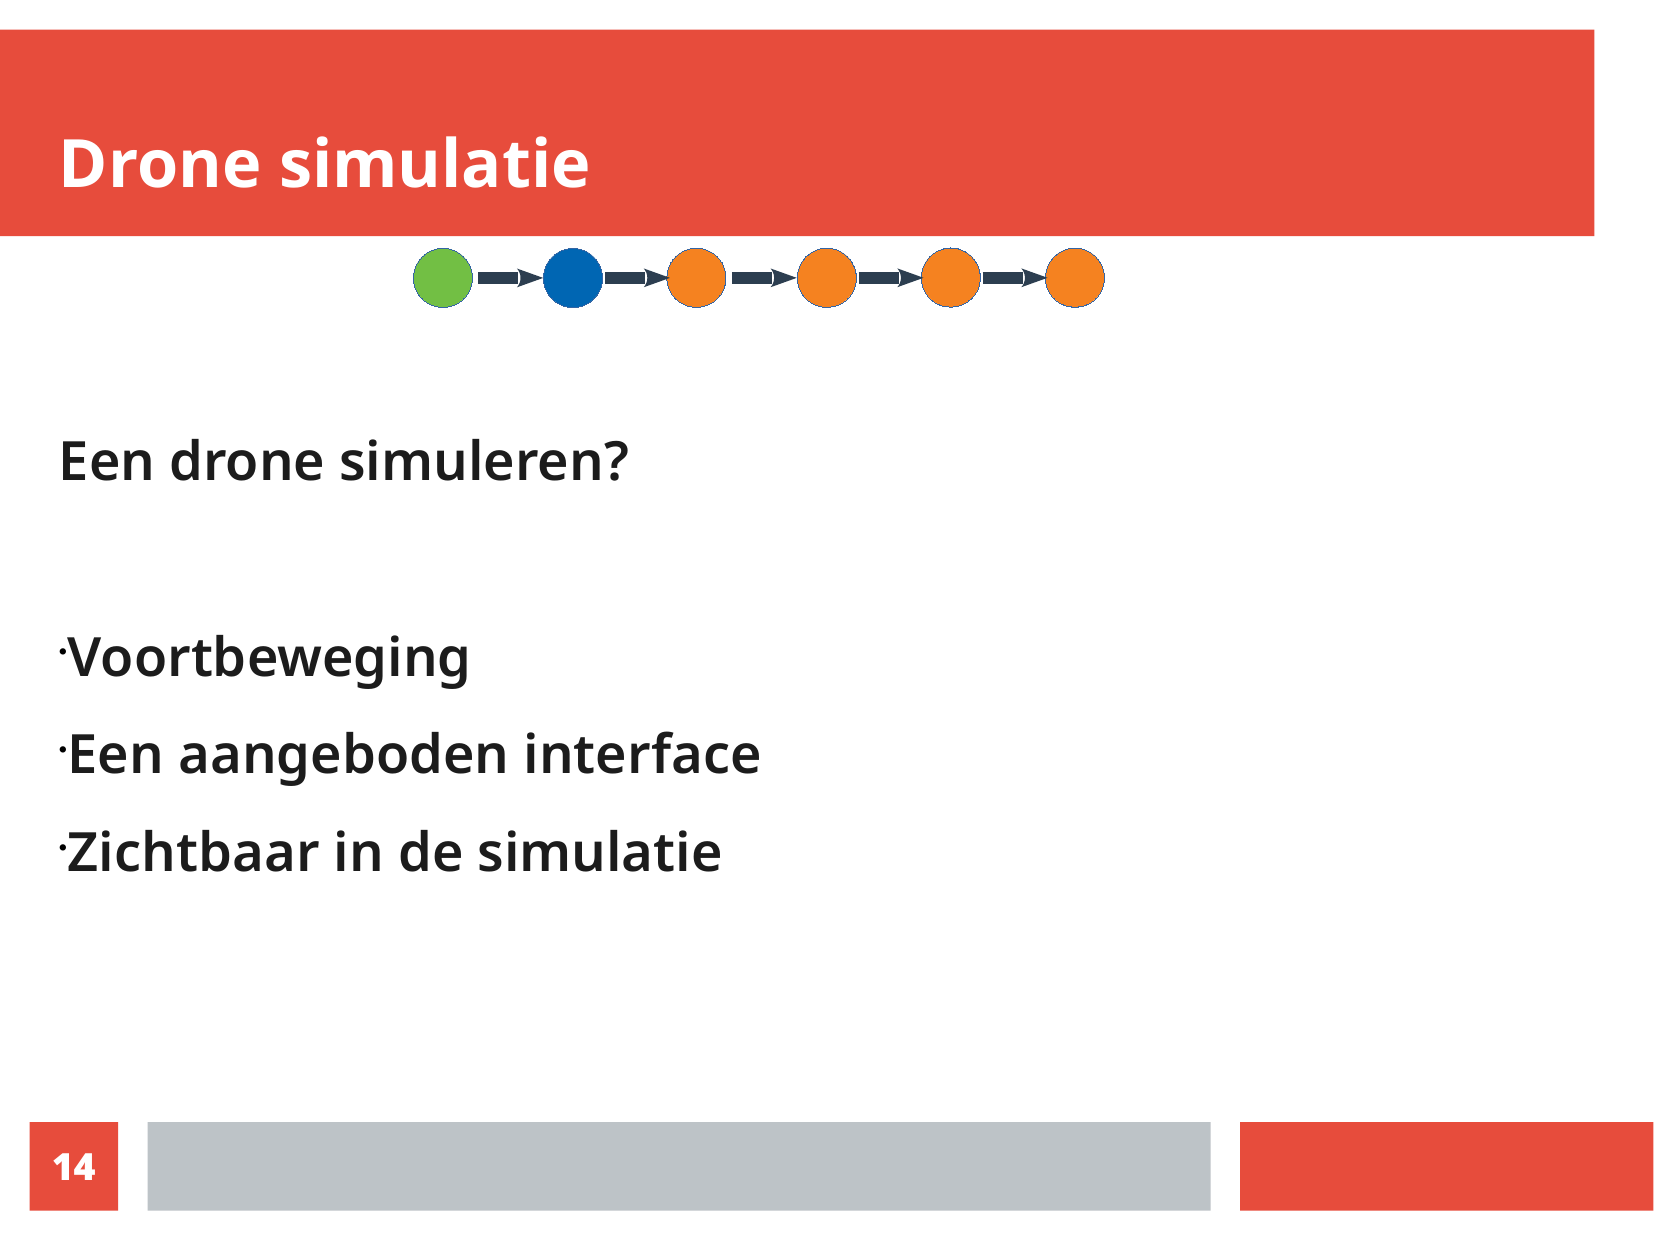

# Drone simulatie
Een drone simuleren?
Voortbeweging
Een aangeboden interface
Zichtbaar in de simulatie
14